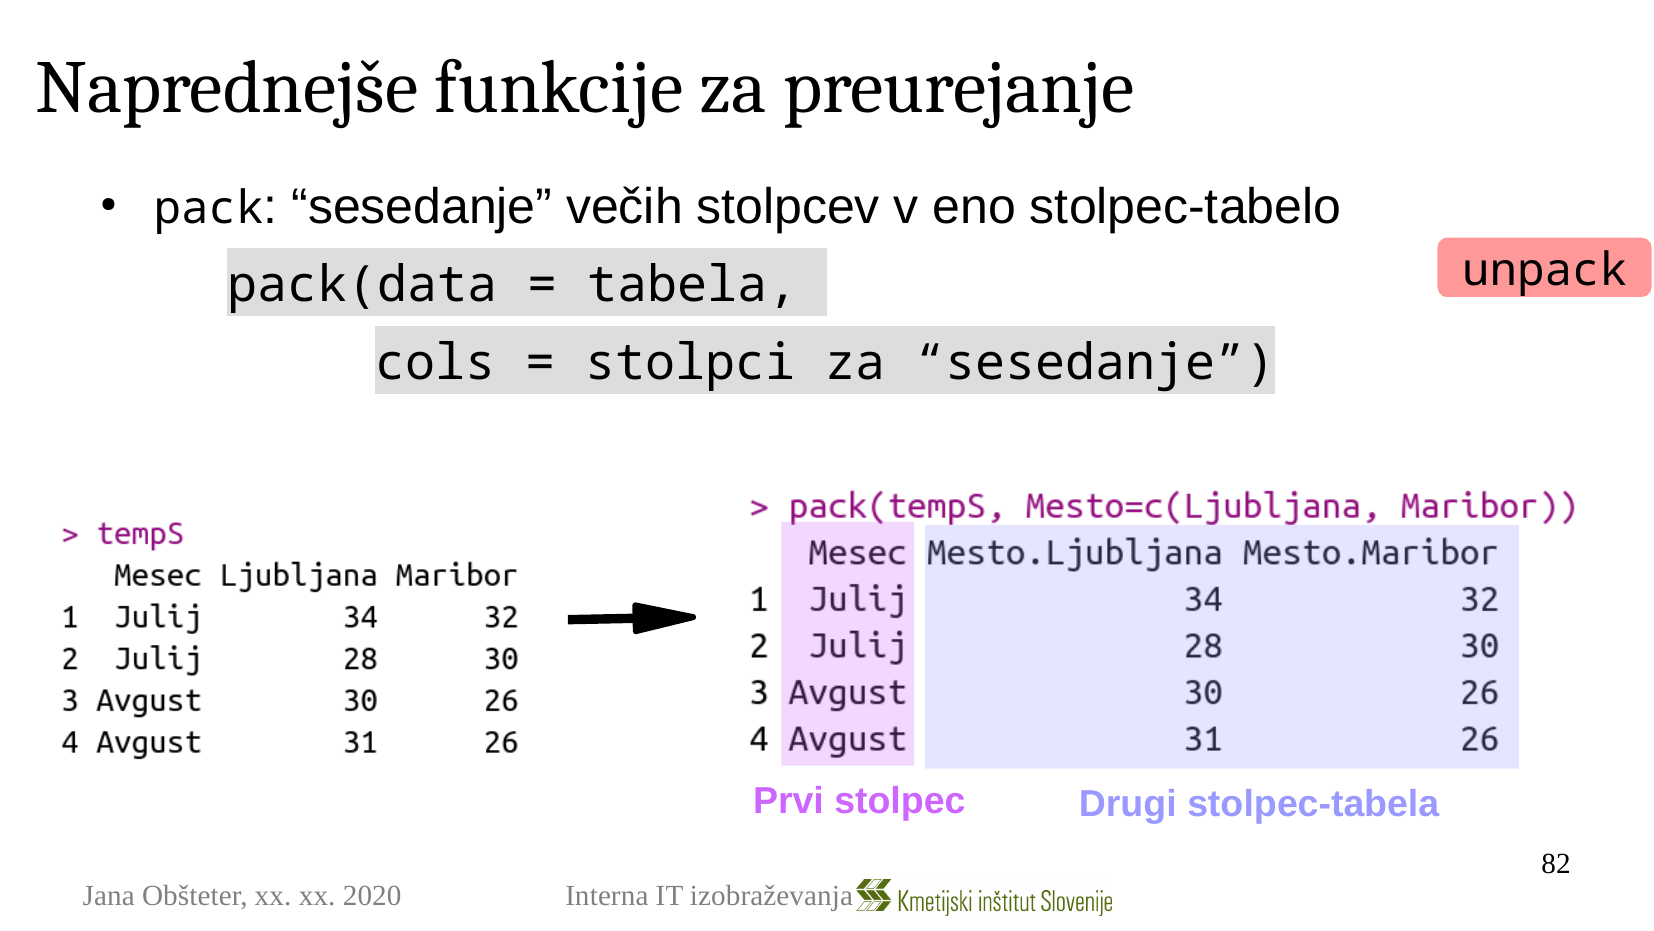

# Naprednejše funkcije za preurejanje
pack: “sesedanje” večih stolpcev v eno stolpec-tabelo
	pack(data = tabela,
			cols = stolpci za “sesedanje”)
unpack
Prvi stolpec
Drugi stolpec-tabela
82